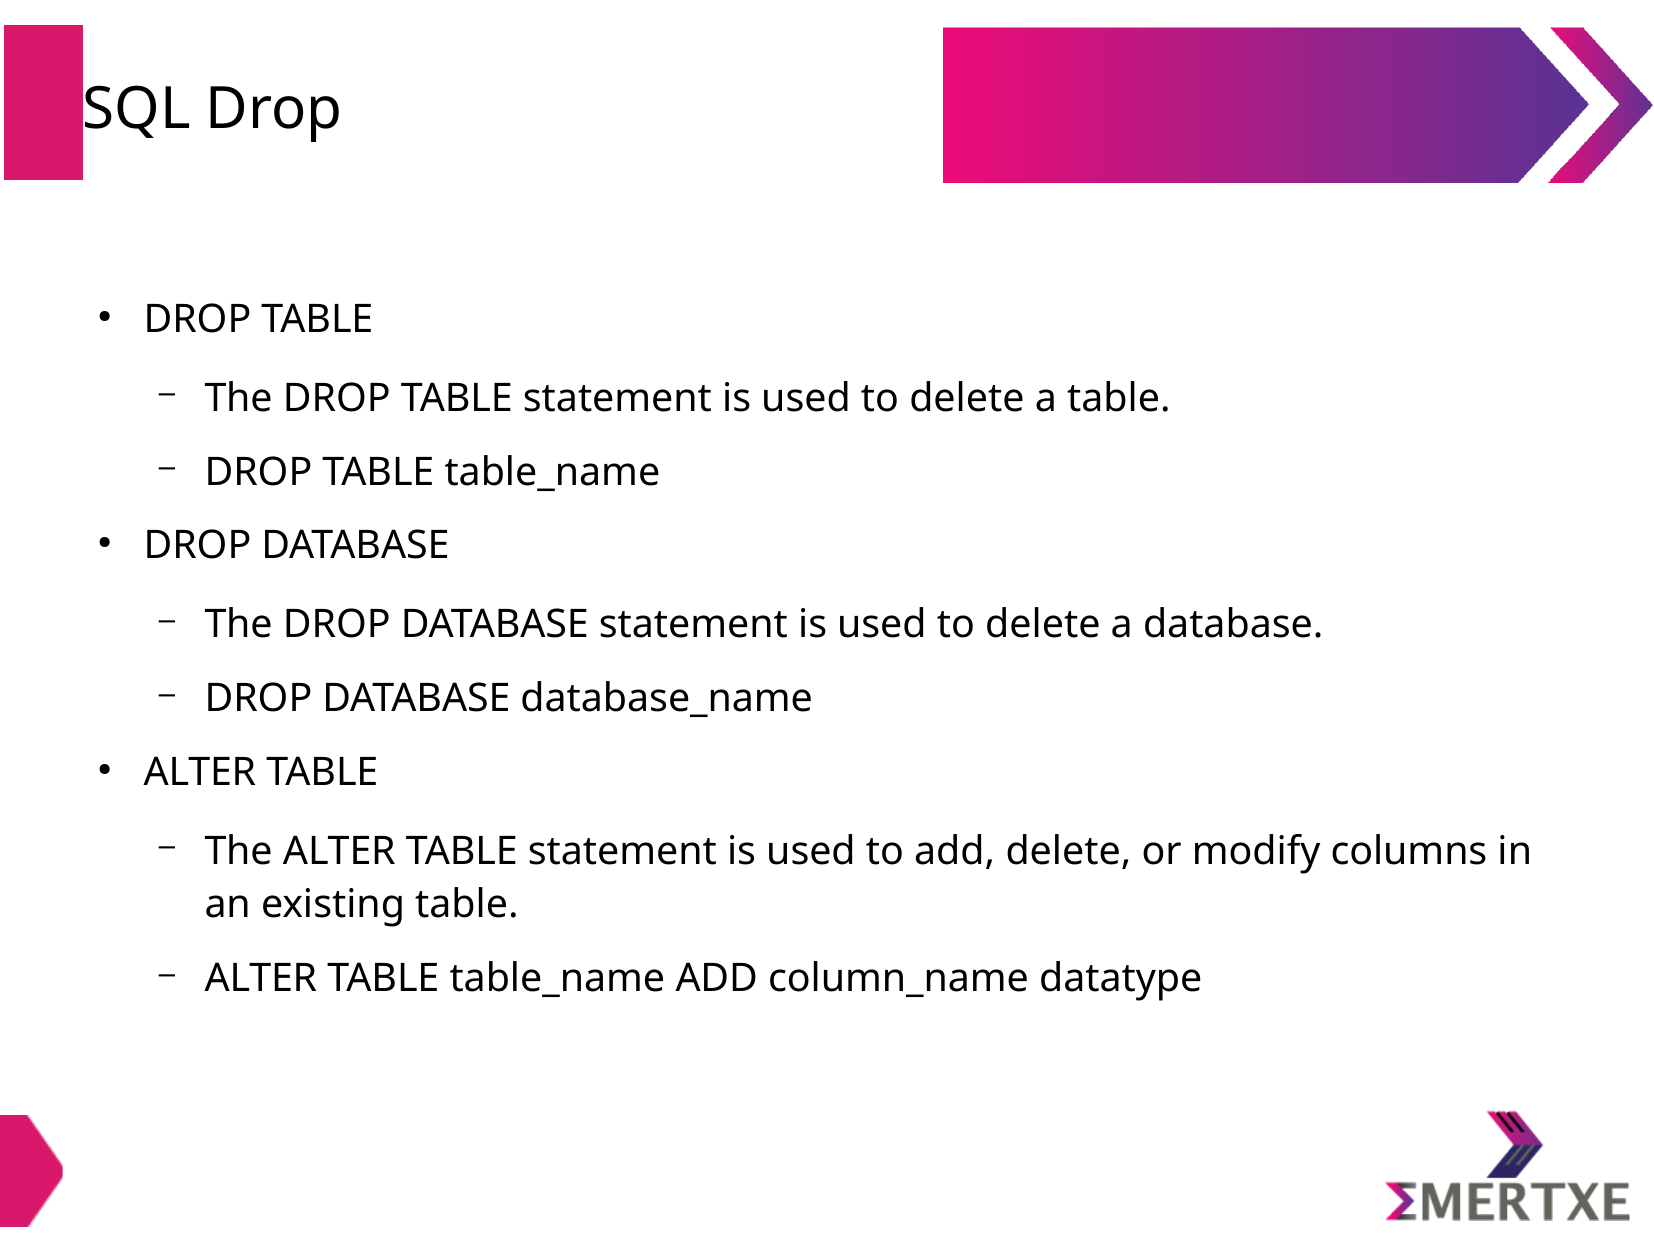

# SQL Drop
DROP TABLE
The DROP TABLE statement is used to delete a table.
DROP TABLE table_name
DROP DATABASE
The DROP DATABASE statement is used to delete a database.
DROP DATABASE database_name
ALTER TABLE
The ALTER TABLE statement is used to add, delete, or modify columns in an existing table.
ALTER TABLE table_name ADD column_name datatype